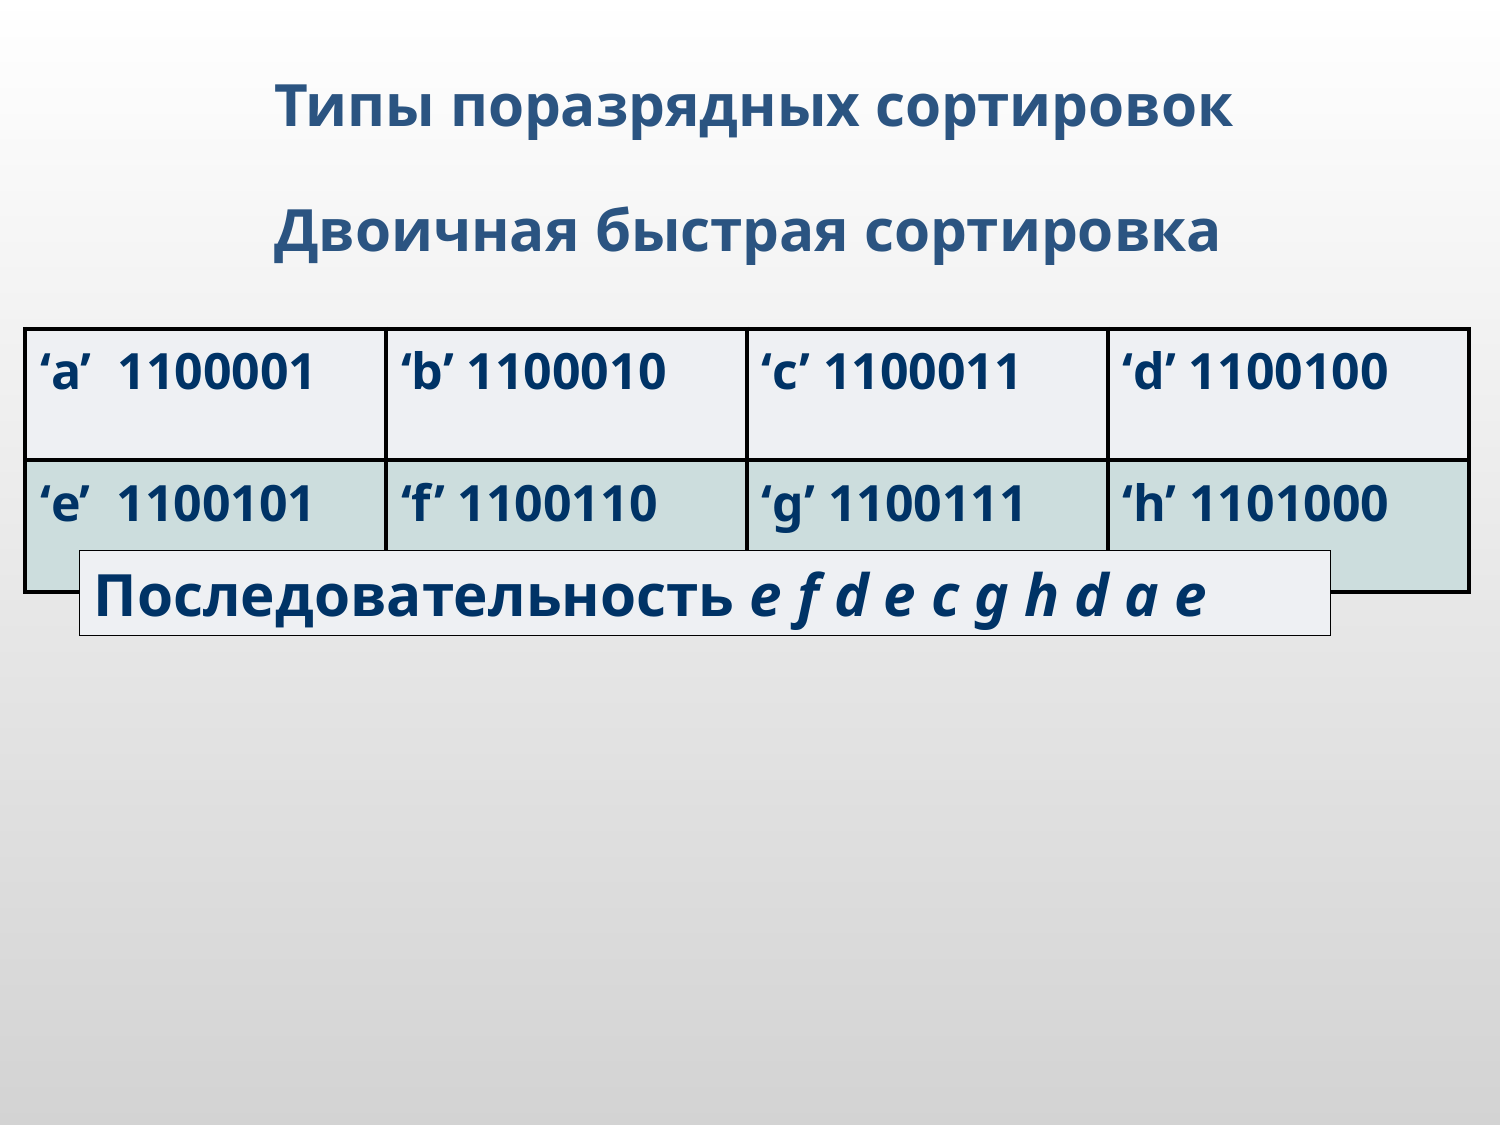

Типы поразрядных сортировок
Двоичная быстрая сортировка
| ‘a’ 1100001 | ‘b’ 1100010 | ‘c’ 1100011 | ‘d’ 1100100 |
| --- | --- | --- | --- |
| ‘e’ 1100101 | ‘f’ 1100110 | ‘g’ 1100111 | ‘h’ 1101000 |
Последовательность e f d e c g h d a e